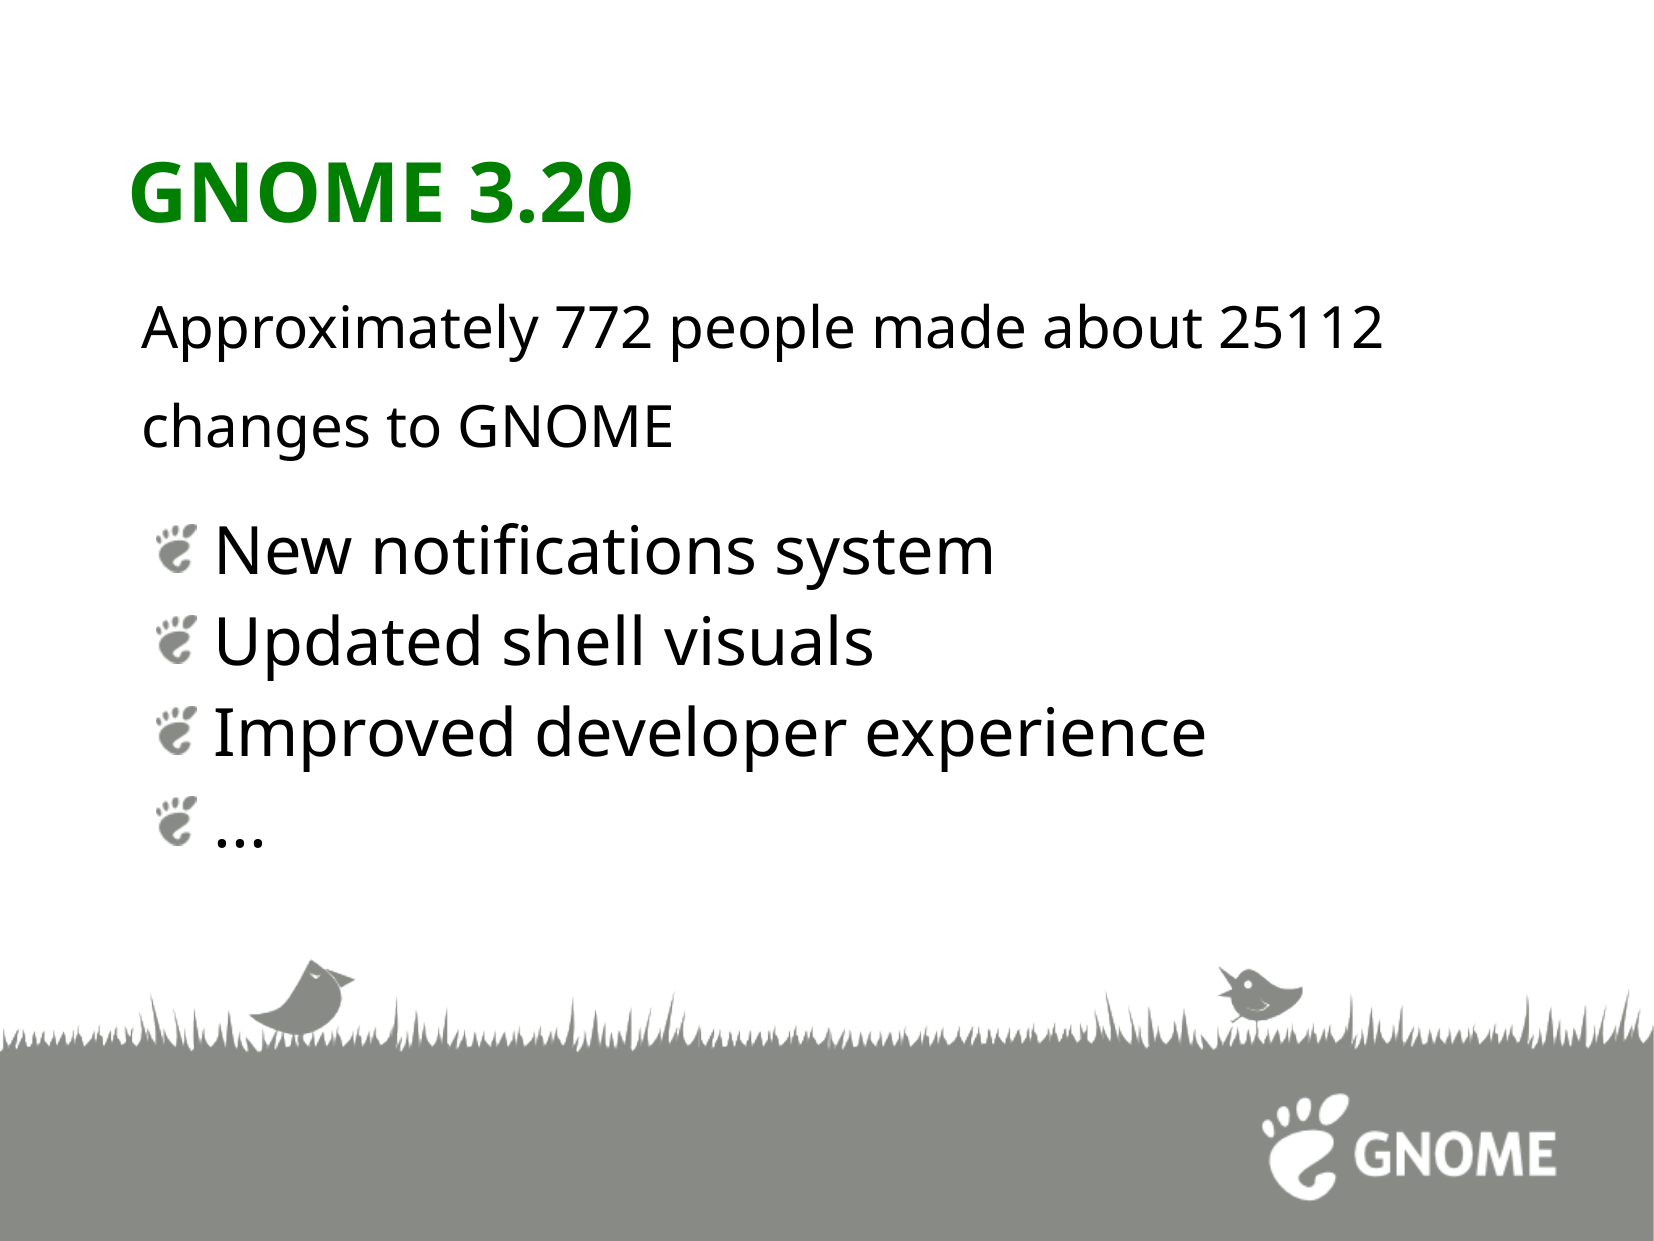

GNOME 3.20
# Approximately 772 people made about 25112
changes to GNOME
 New notifications system
 Updated shell visuals
 Improved developer experience
 ...